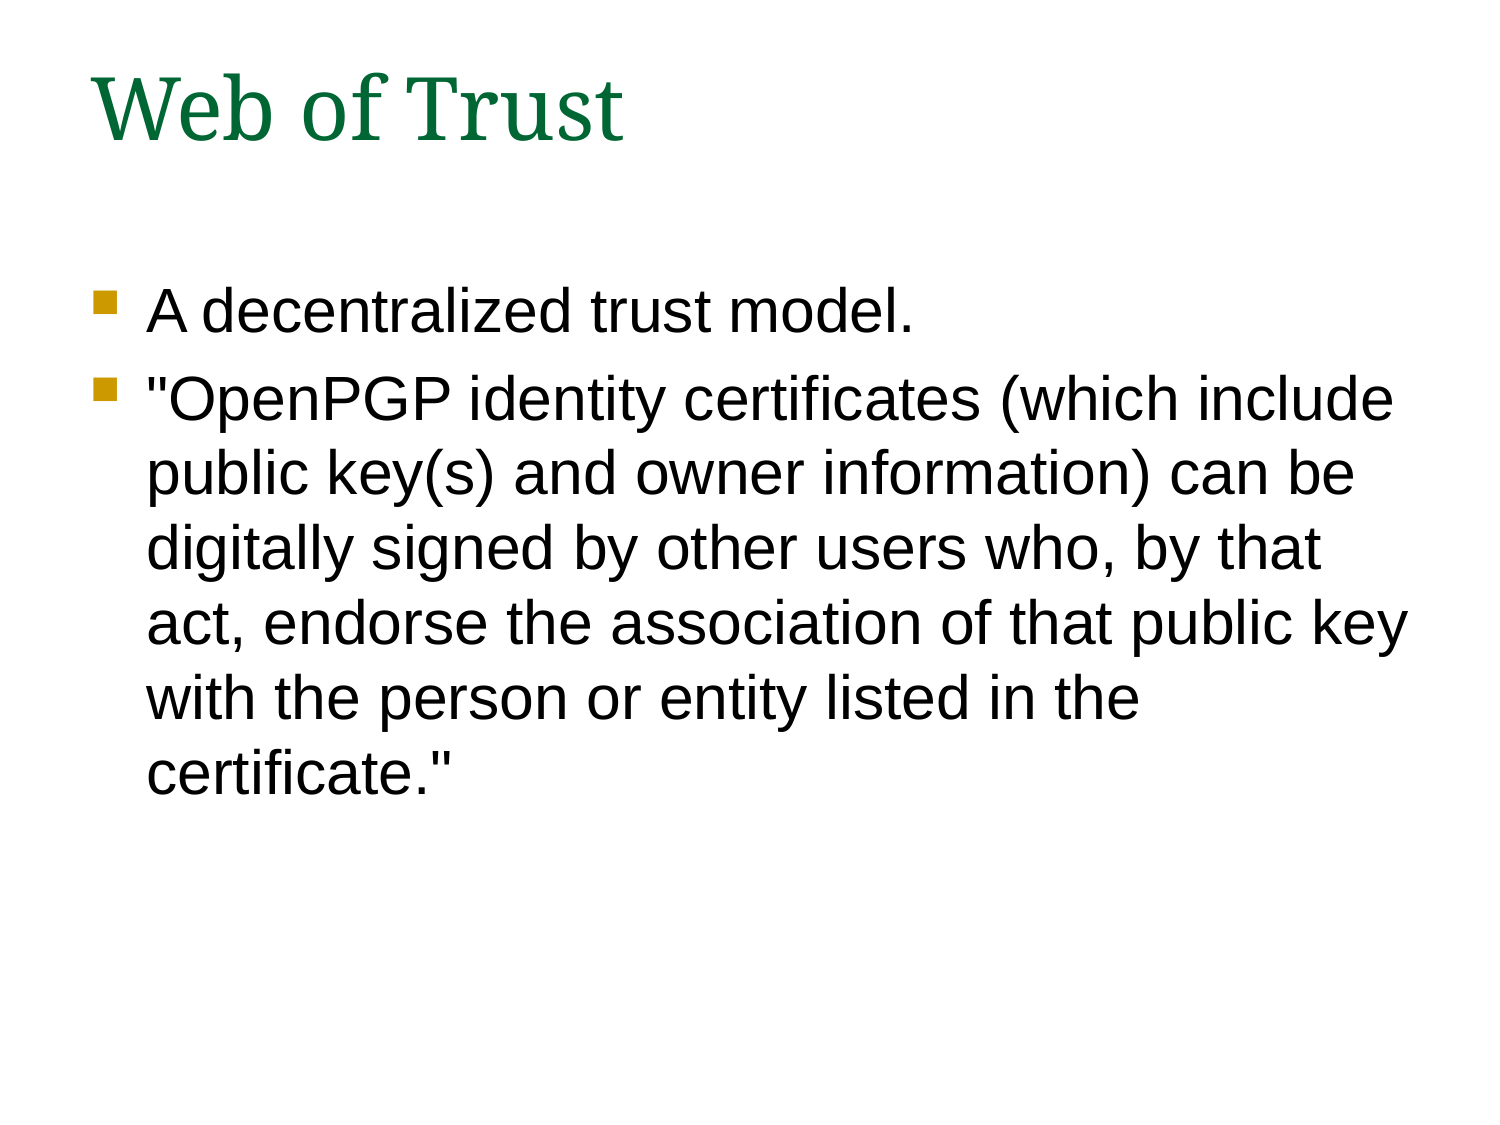

# Web of Trust
A decentralized trust model.
"OpenPGP identity certificates (which include public key(s) and owner information) can be digitally signed by other users who, by that act, endorse the association of that public key with the person or entity listed in the certificate."